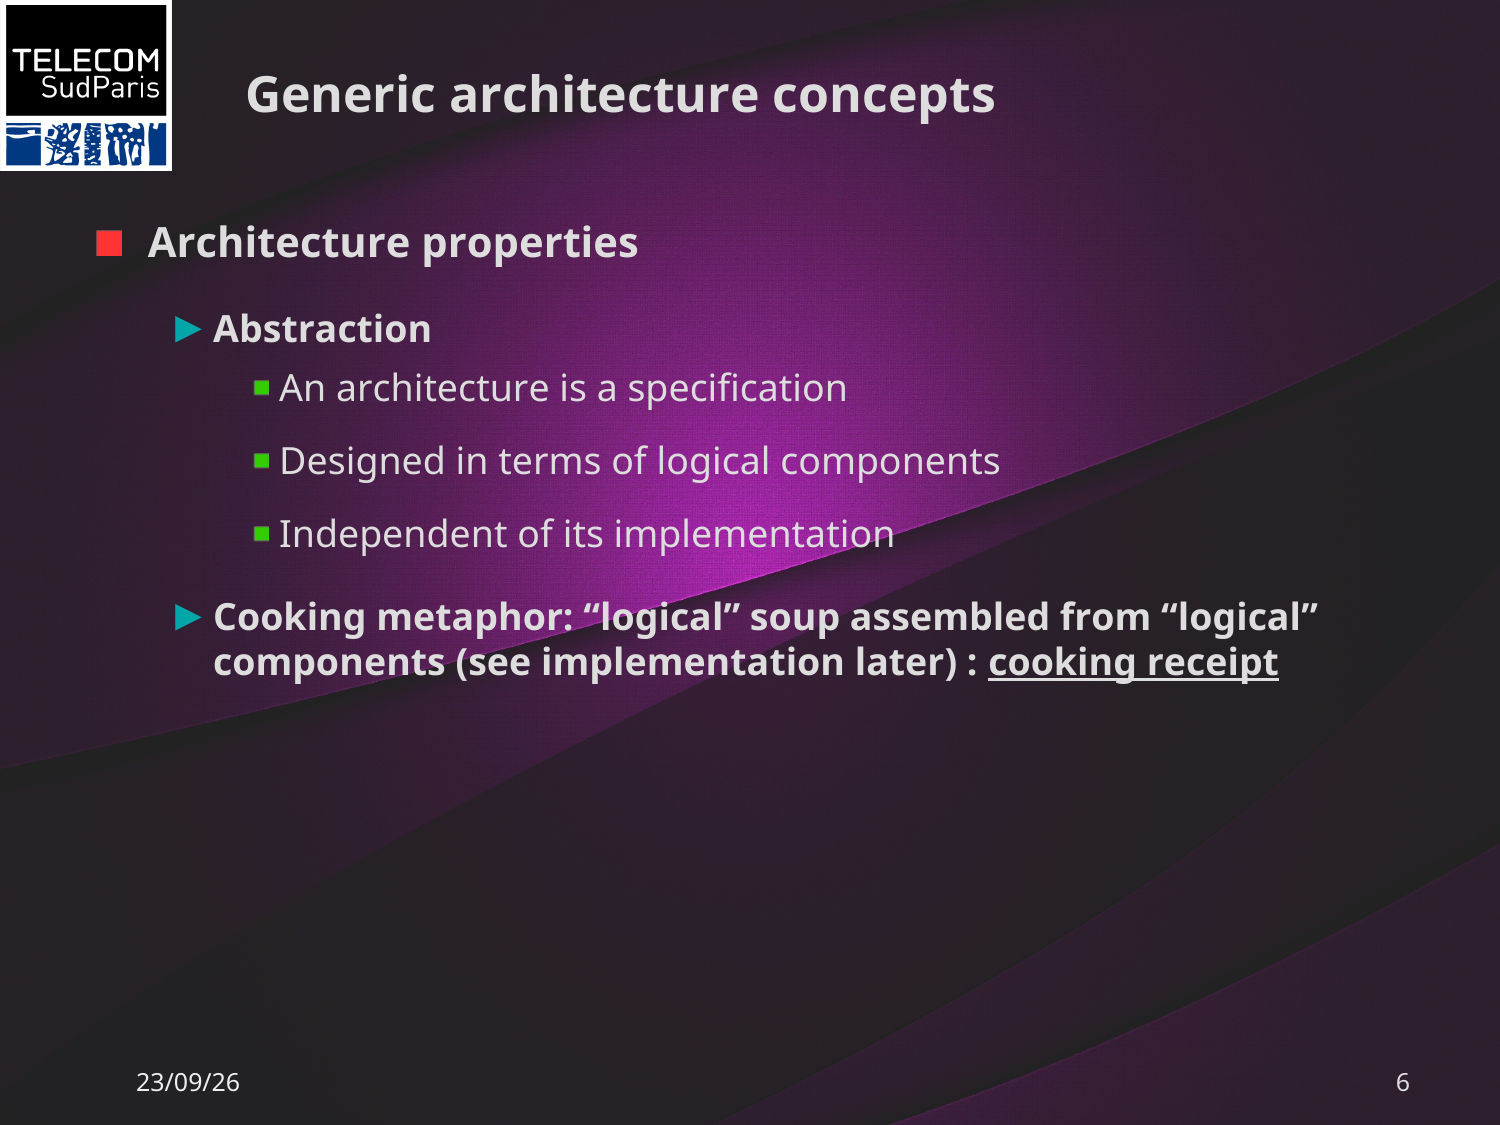

# Generic architecture concepts
Architecture properties
Abstraction
An architecture is a specification
Designed in terms of logical components
Independent of its implementation
Cooking metaphor: “logical” soup assembled from “logical” components (see implementation later) : cooking receipt
6